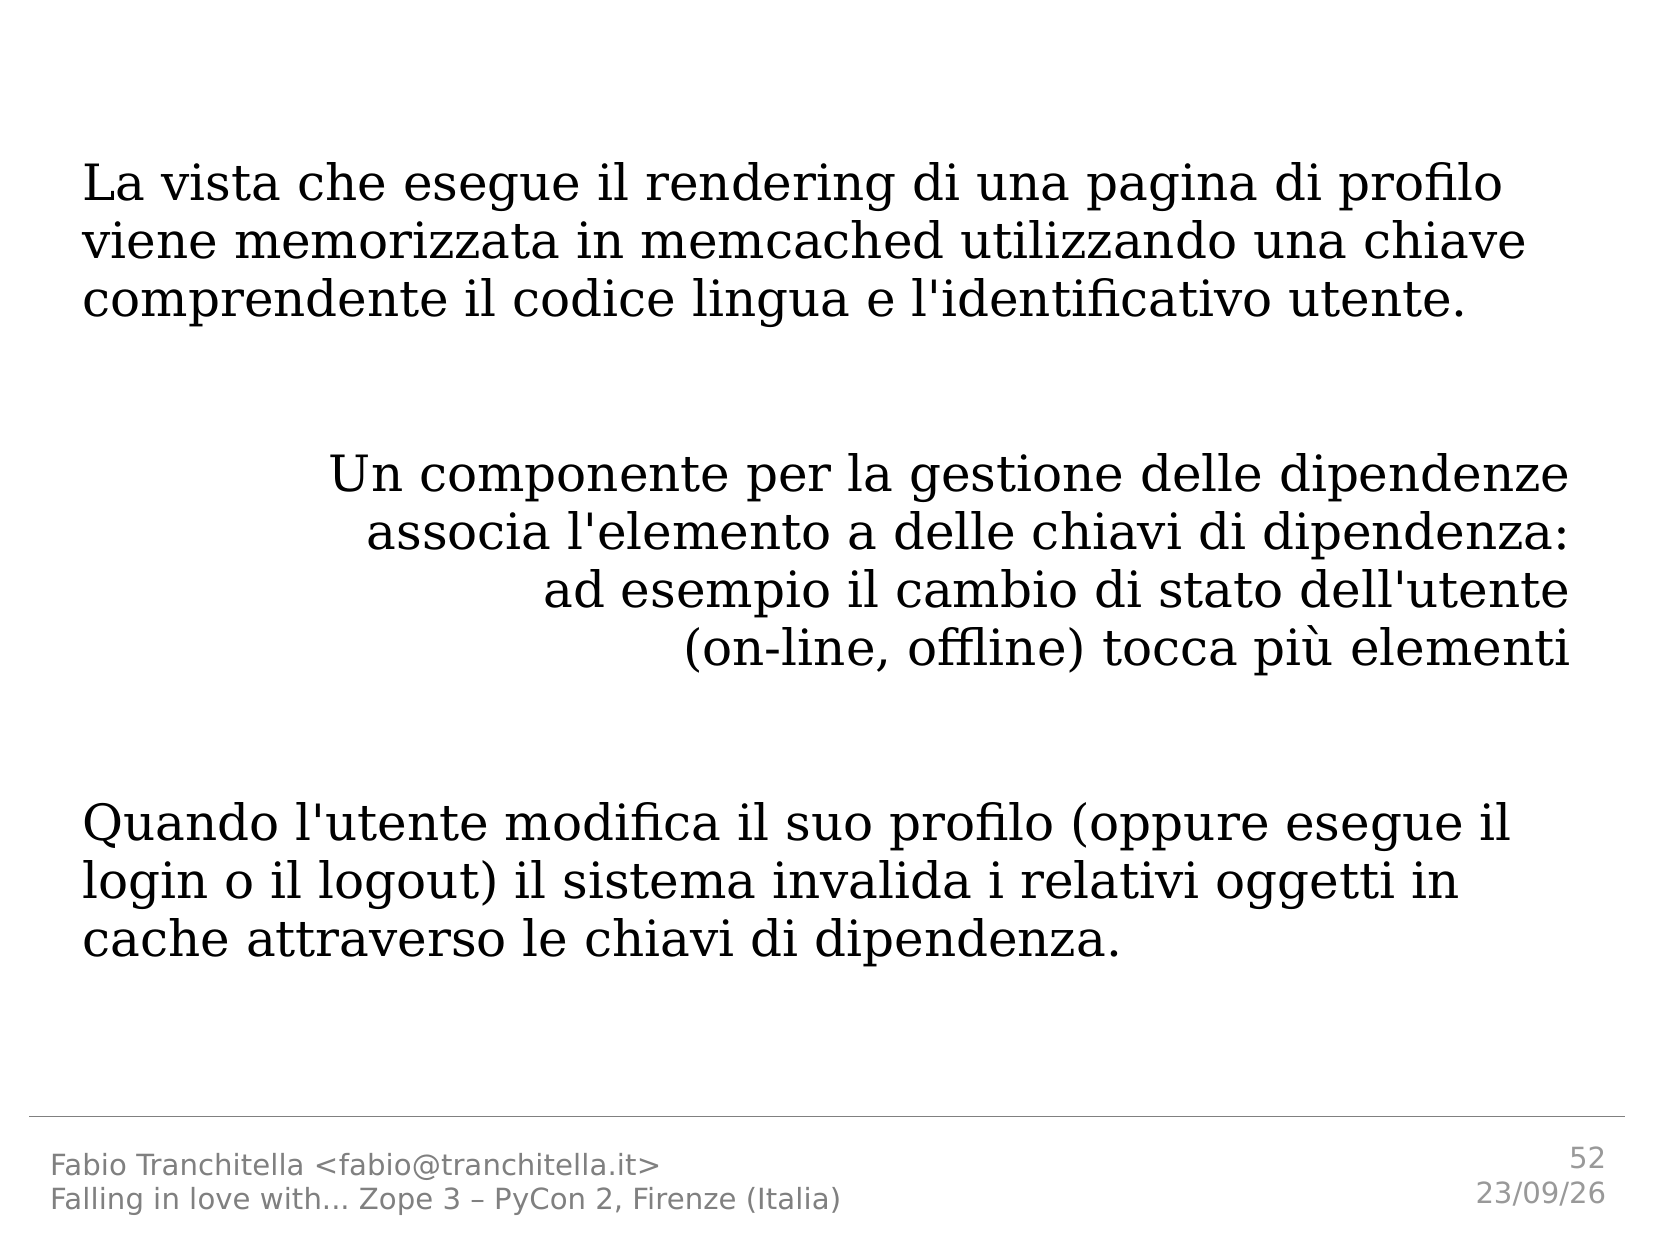

# La vista che esegue il rendering di una pagina di profilo viene memorizzata in memcached utilizzando una chiave comprendente il codice lingua e l'identificativo utente.
Un componente per la gestione delle dipendenze
associa l'elemento a delle chiavi di dipendenza:
ad esempio il cambio di stato dell'utente
(on-line, offline) tocca più elementi
Quando l'utente modifica il suo profilo (oppure esegue il login o il logout) il sistema invalida i relativi oggetti in cache attraverso le chiavi di dipendenza.
52